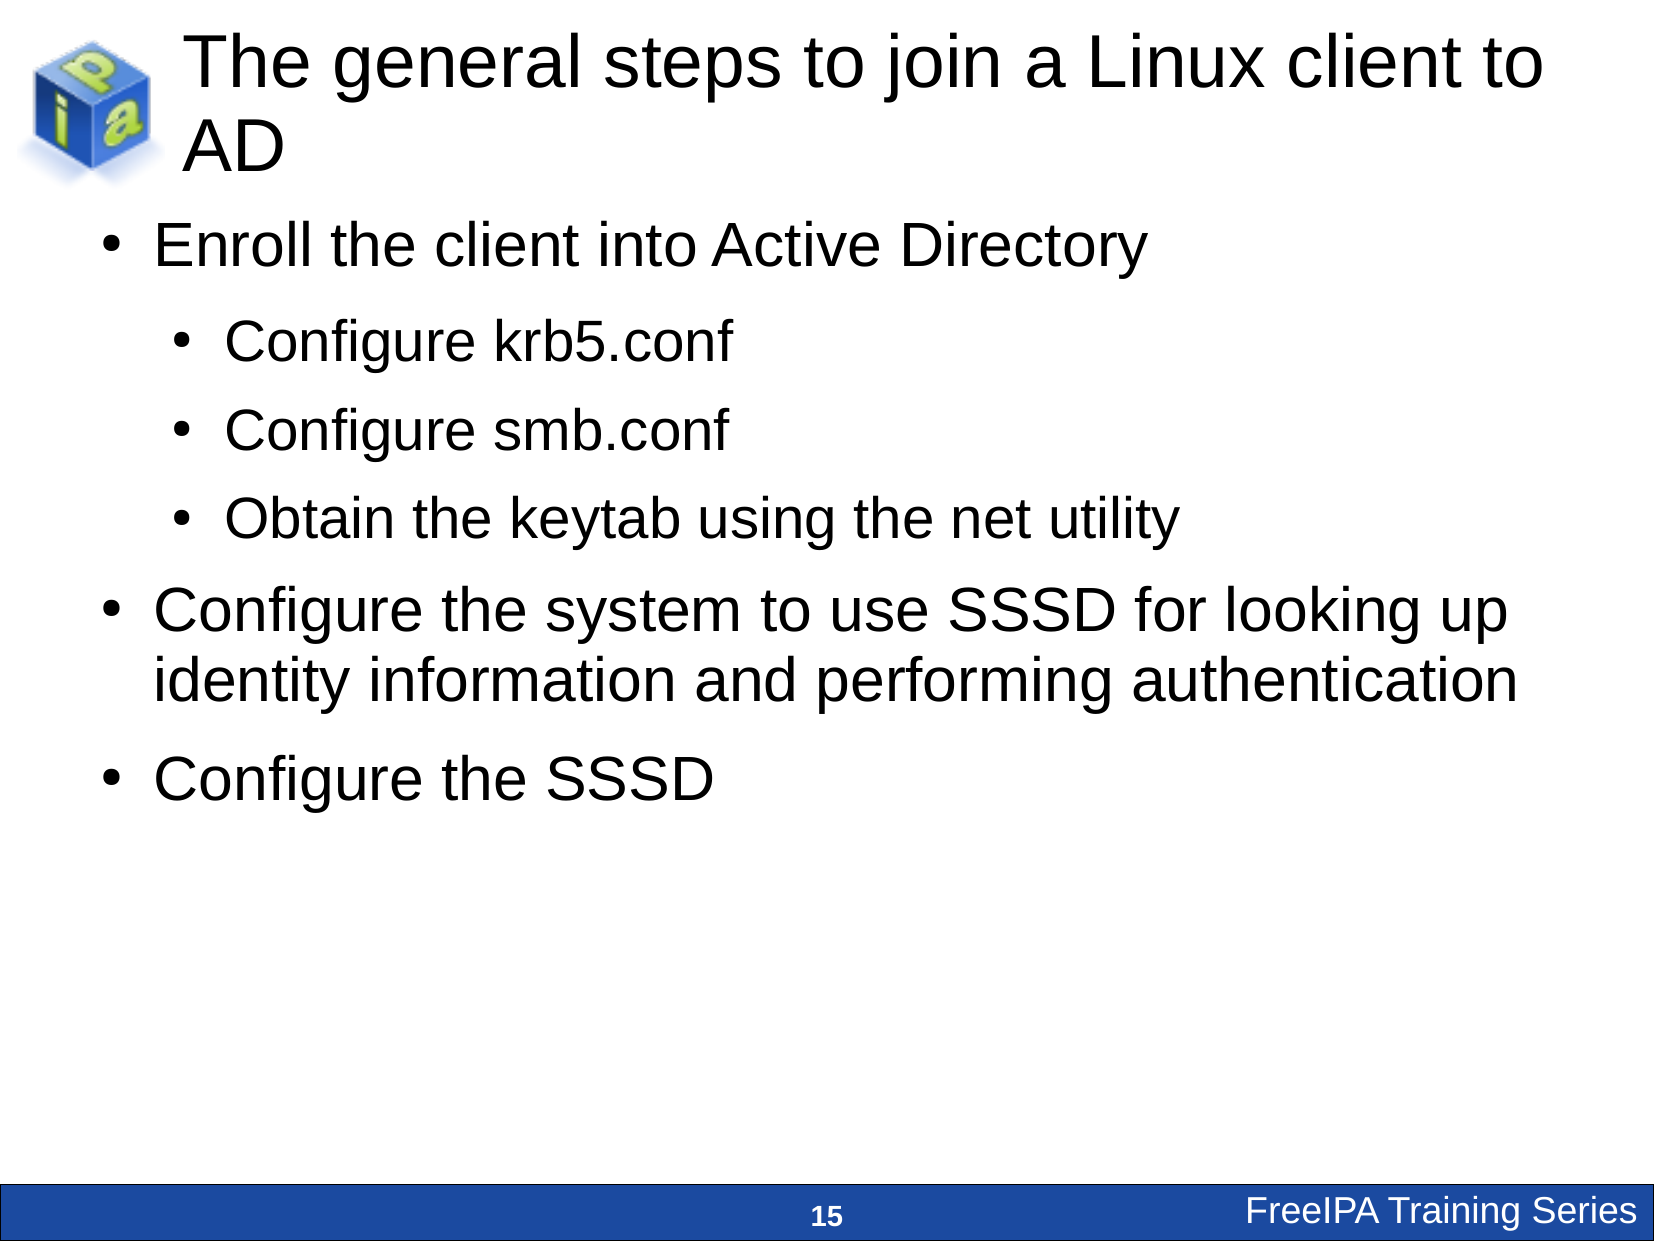

# The general steps to join a Linux client to AD
Enroll the client into Active Directory
Configure krb5.conf
Configure smb.conf
Obtain the keytab using the net utility
Configure the system to use SSSD for looking up identity information and performing authentication
Configure the SSSD
15